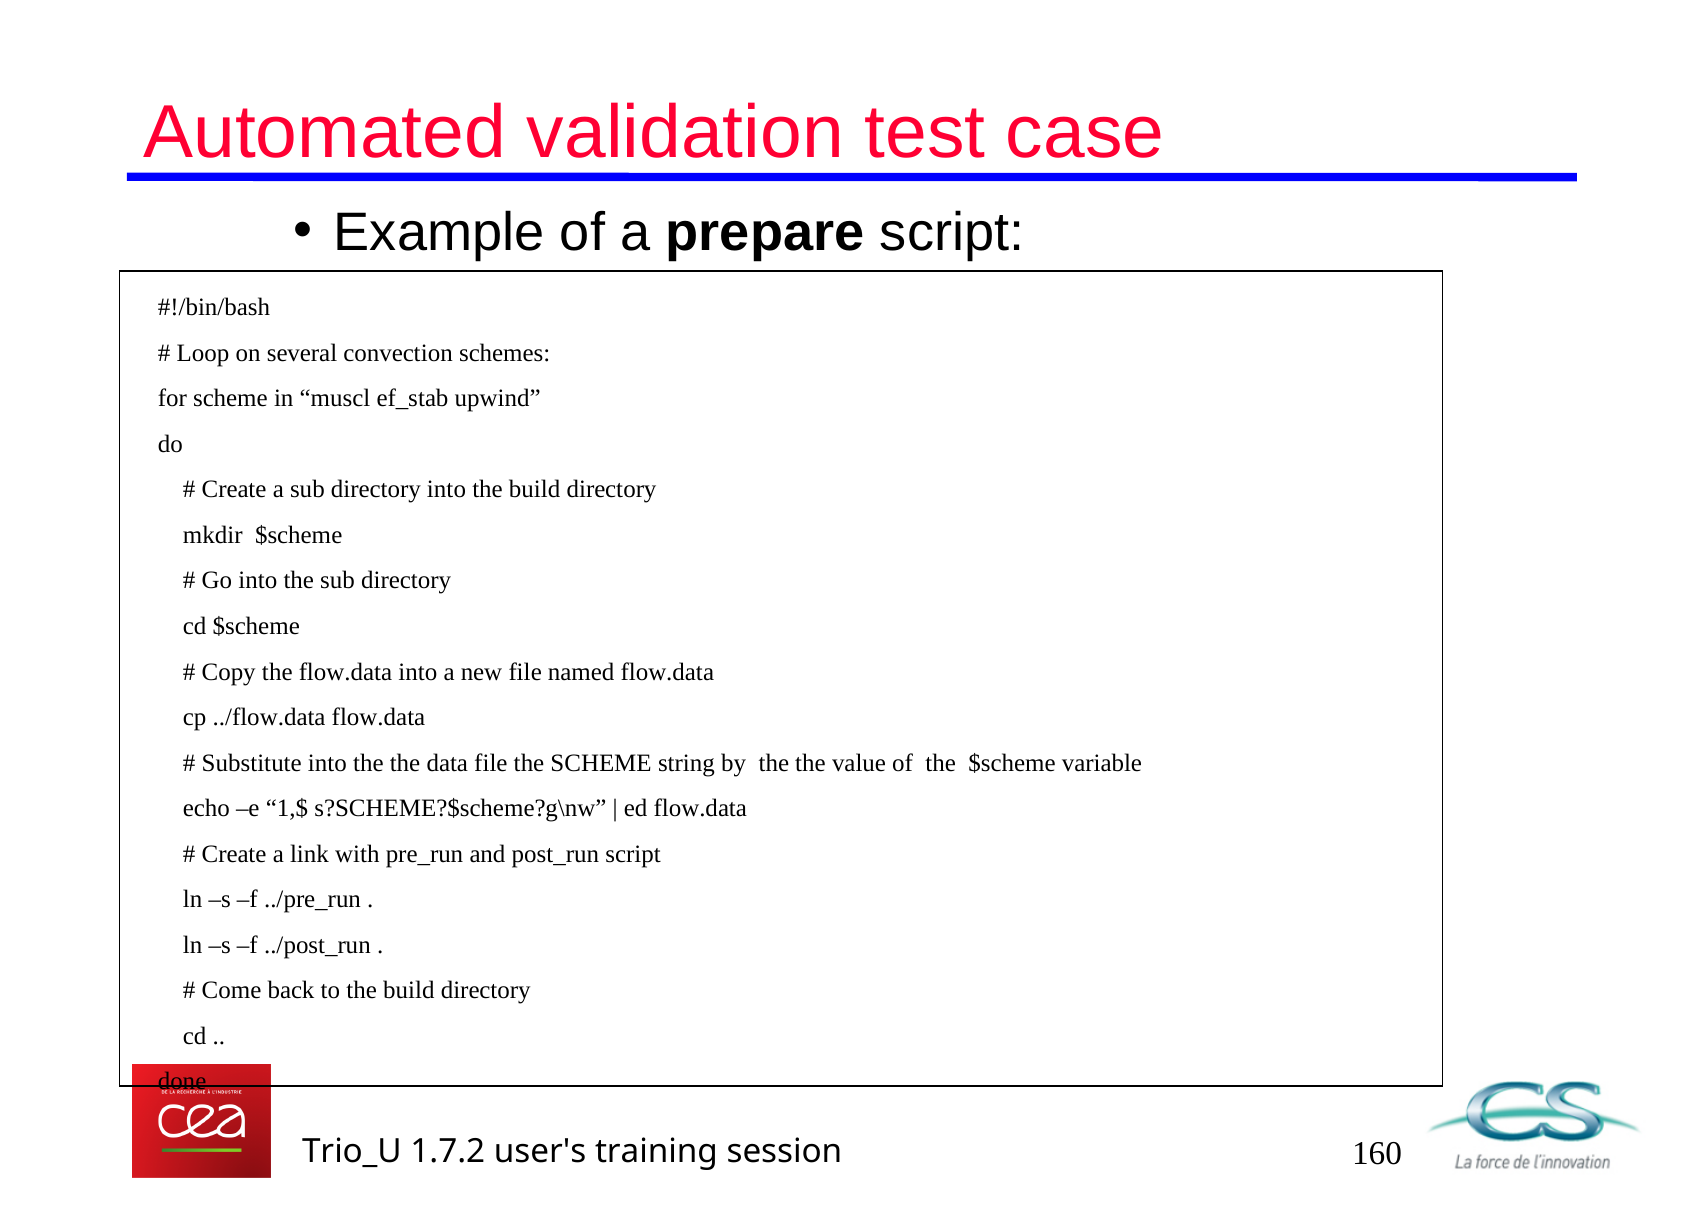

# Automated validation test case
Example of a prepare script:
#!/bin/bash
# Loop on several convection schemes:
for scheme in “muscl ef_stab upwind”
do
 # Create a sub directory into the build directory
 mkdir $scheme
 # Go into the sub directory
 cd $scheme
 # Copy the flow.data into a new file named flow.data
 cp ../flow.data flow.data
 # Substitute into the the data file the SCHEME string by the the value of the $scheme variable
 echo –e “1,$ s?SCHEME?$scheme?g\nw” | ed flow.data
 # Create a link with pre_run and post_run script
 ln –s –f ../pre_run .
 ln –s –f ../post_run .
 # Come back to the build directory
 cd ..
done
Trio_U 1.7.2 user's training session
160